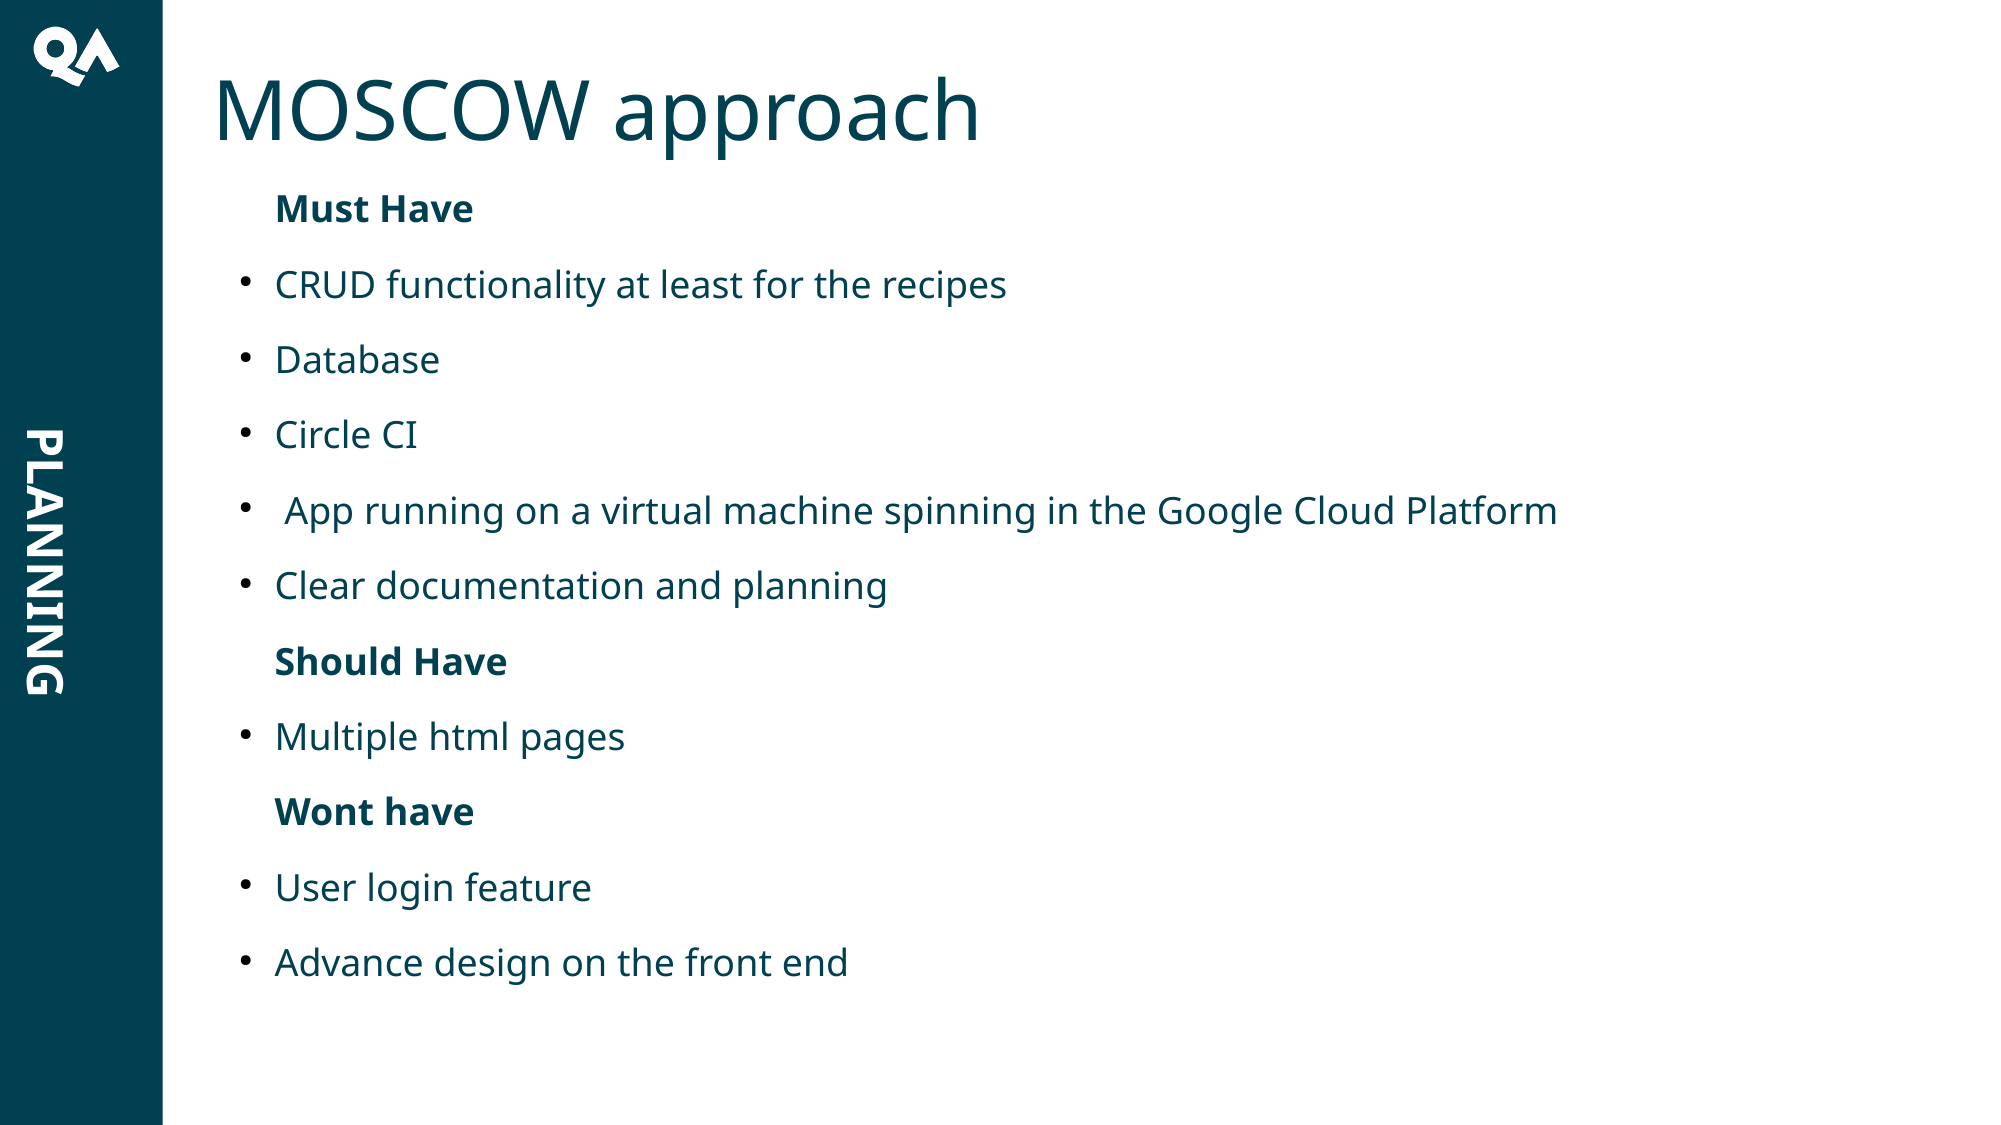

MOSCOW approach
# planning
Must Have
CRUD functionality at least for the recipes
Database
Circle CI
 App running on a virtual machine spinning in the Google Cloud Platform
Clear documentation and planning
Should Have
Multiple html pages
Wont have
User login feature
Advance design on the front end